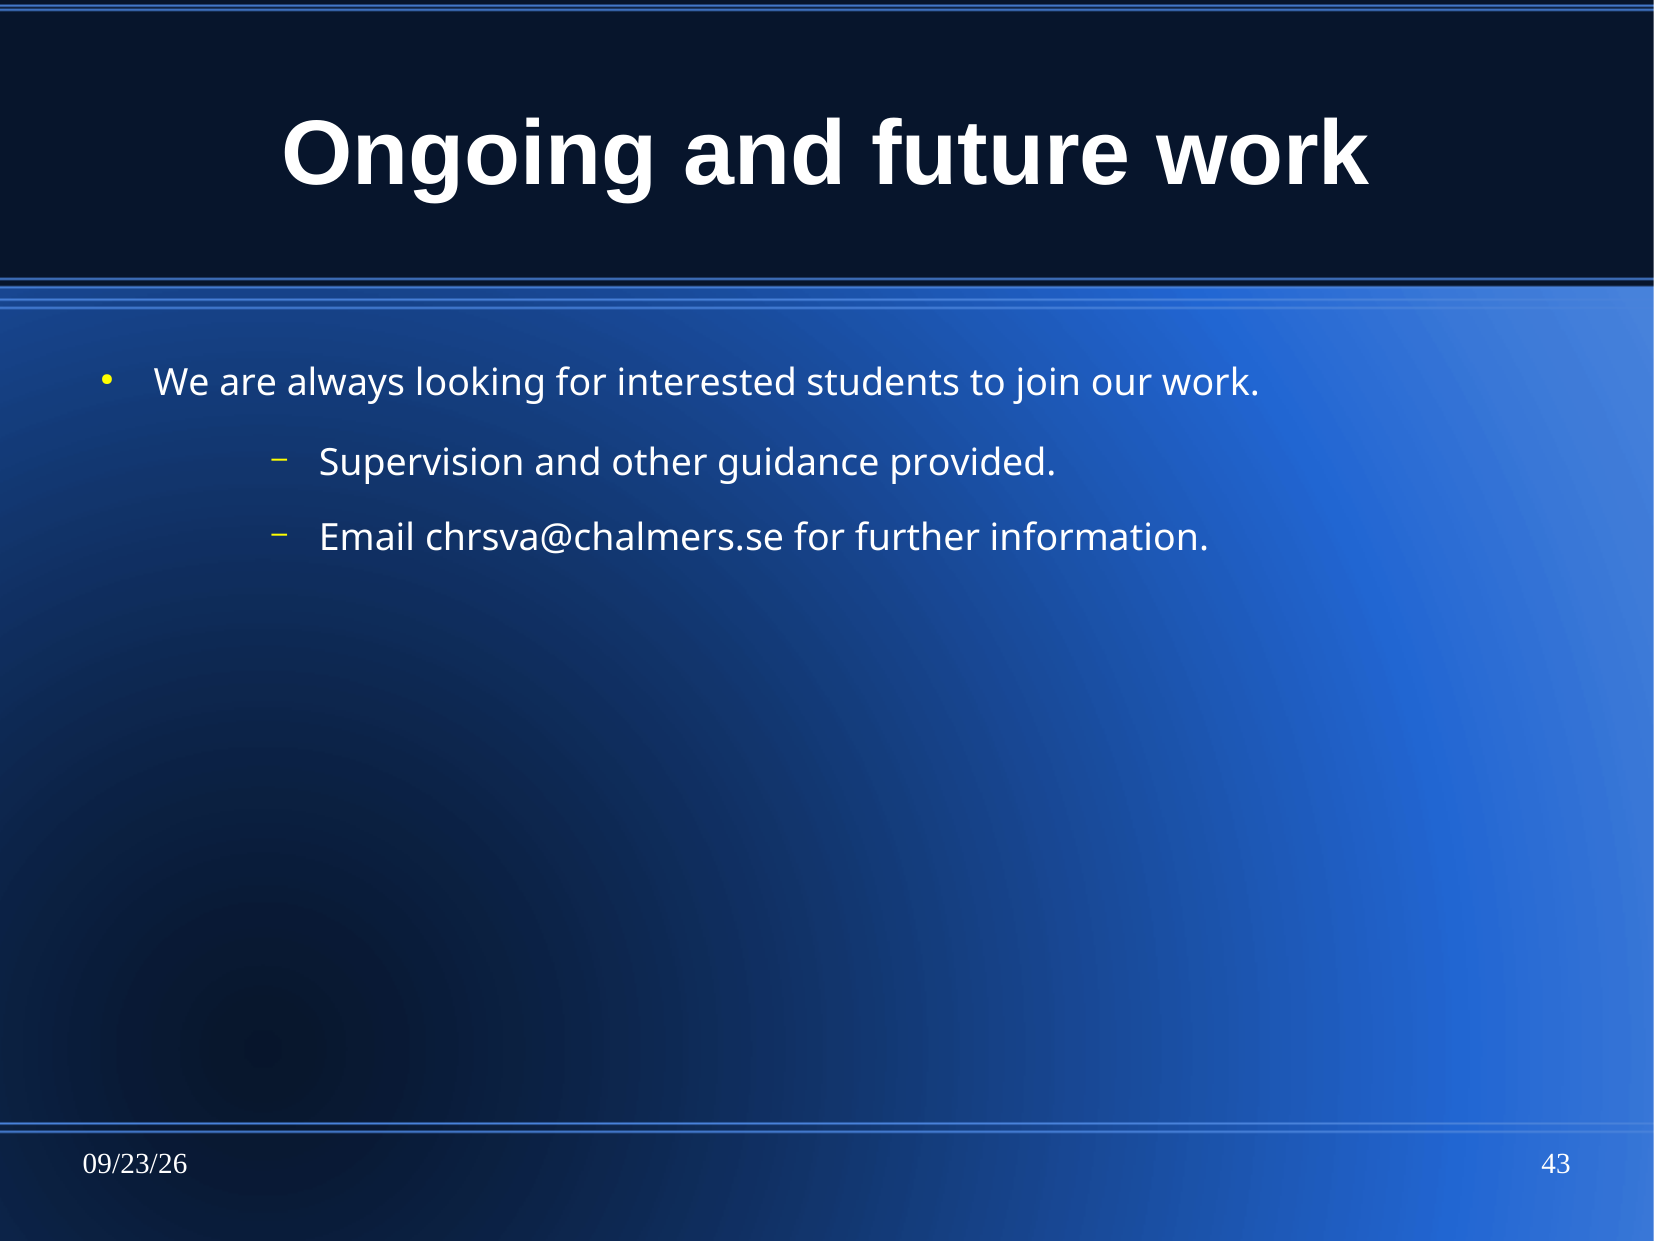

# Ongoing and future work
We are always looking for interested students to join our work.
Supervision and other guidance provided.
Email chrsva@chalmers.se for further information.
43